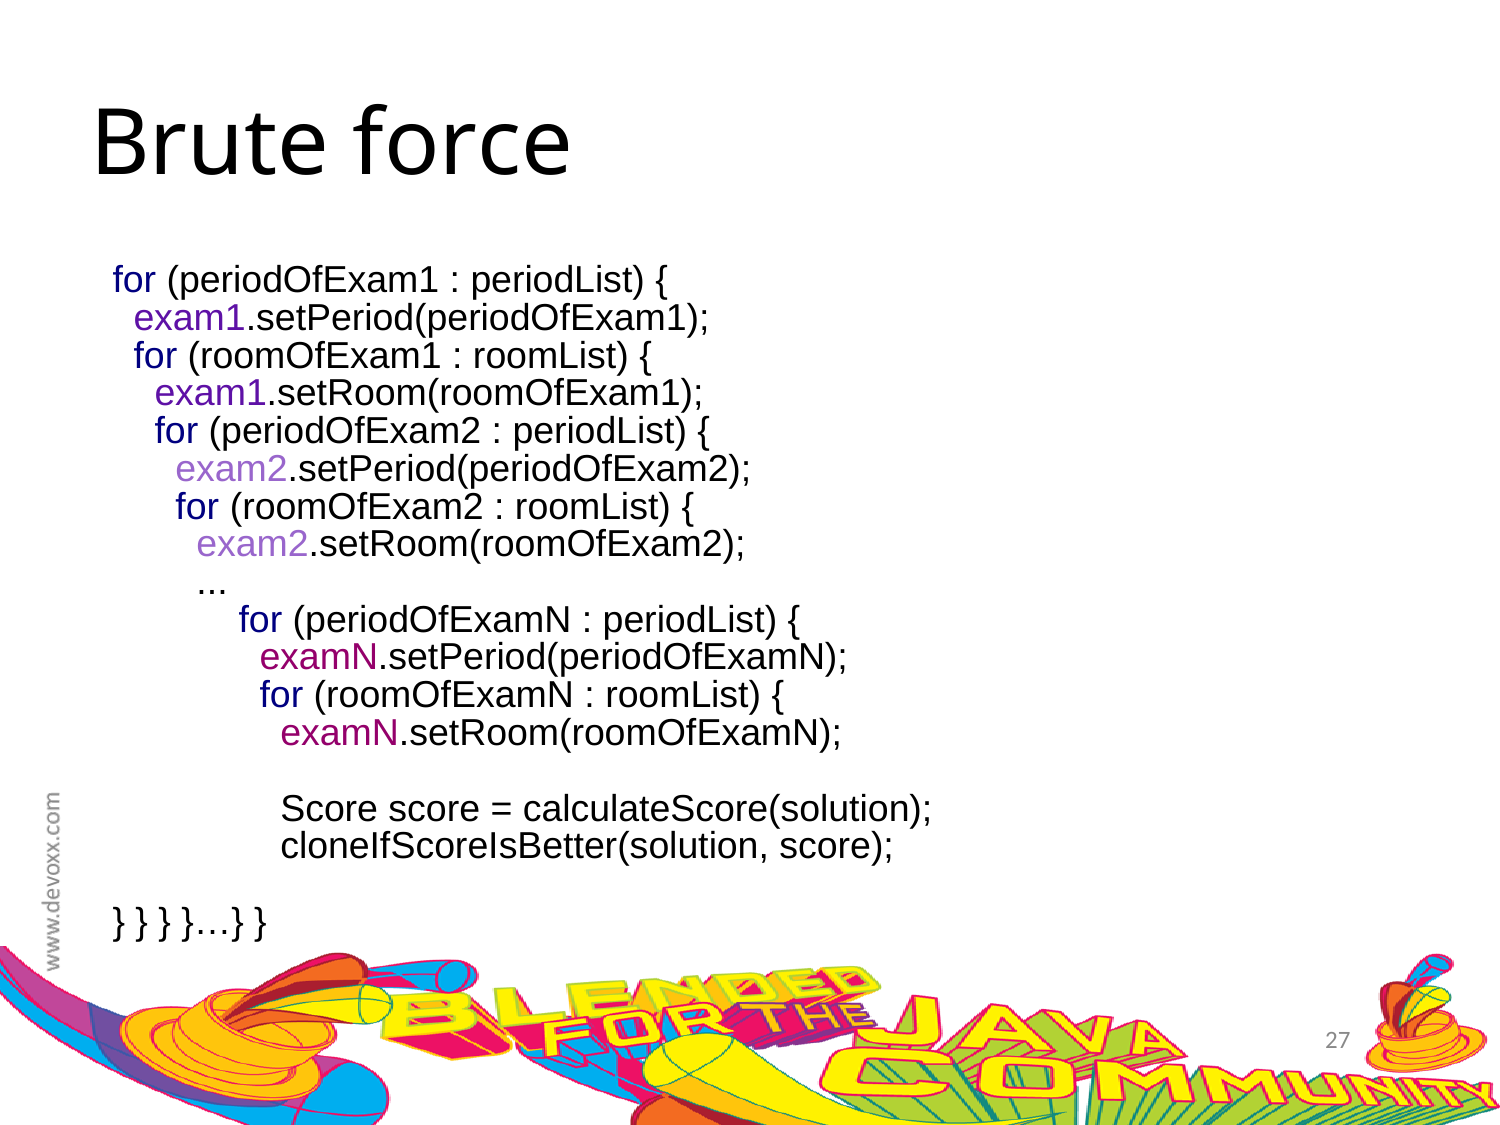

# Brute force
for (periodOfExam1 : periodList) {
 exam1.setPeriod(periodOfExam1);
 for (roomOfExam1 : roomList) {
 exam1.setRoom(roomOfExam1);
 for (periodOfExam2 : periodList) {
 exam2.setPeriod(periodOfExam2);
 for (roomOfExam2 : roomList) {
 exam2.setRoom(roomOfExam2);
 ...
 for (periodOfExamN : periodList) {
 examN.setPeriod(periodOfExamN);
 for (roomOfExamN : roomList) {
 examN.setRoom(roomOfExamN);
 Score score = calculateScore(solution);
 cloneIfScoreIsBetter(solution, score);
} } } }…} }
27